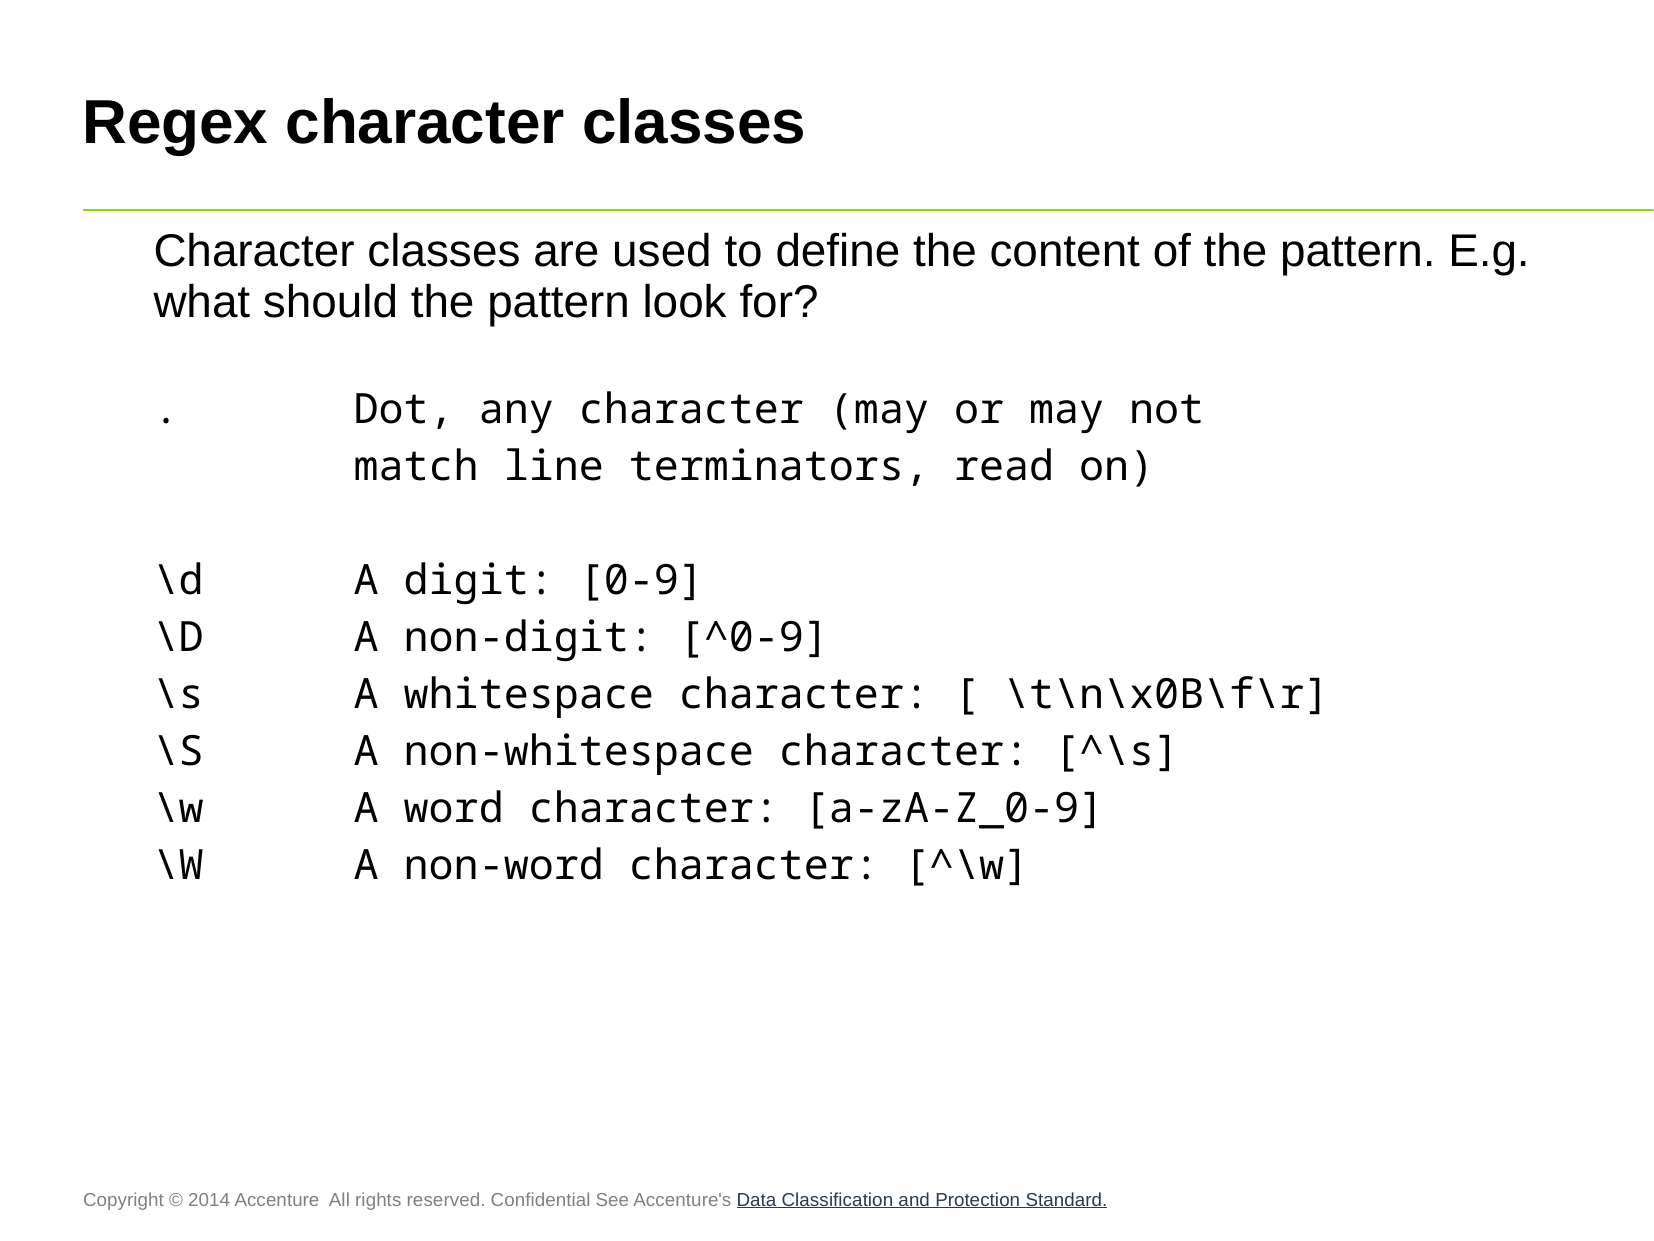

# Regex character classes
Character classes are used to define the content of the pattern. E.g. what should the pattern look for?
. Dot, any character (may or may not
 match line terminators, read on)
\d A digit: [0-9]
\D A non-digit: [^0-9]
\s A whitespace character: [ \t\n\x0B\f\r]
\S A non-whitespace character: [^\s]
\w A word character: [a-zA-Z_0-9]
\W A non-word character: [^\w]